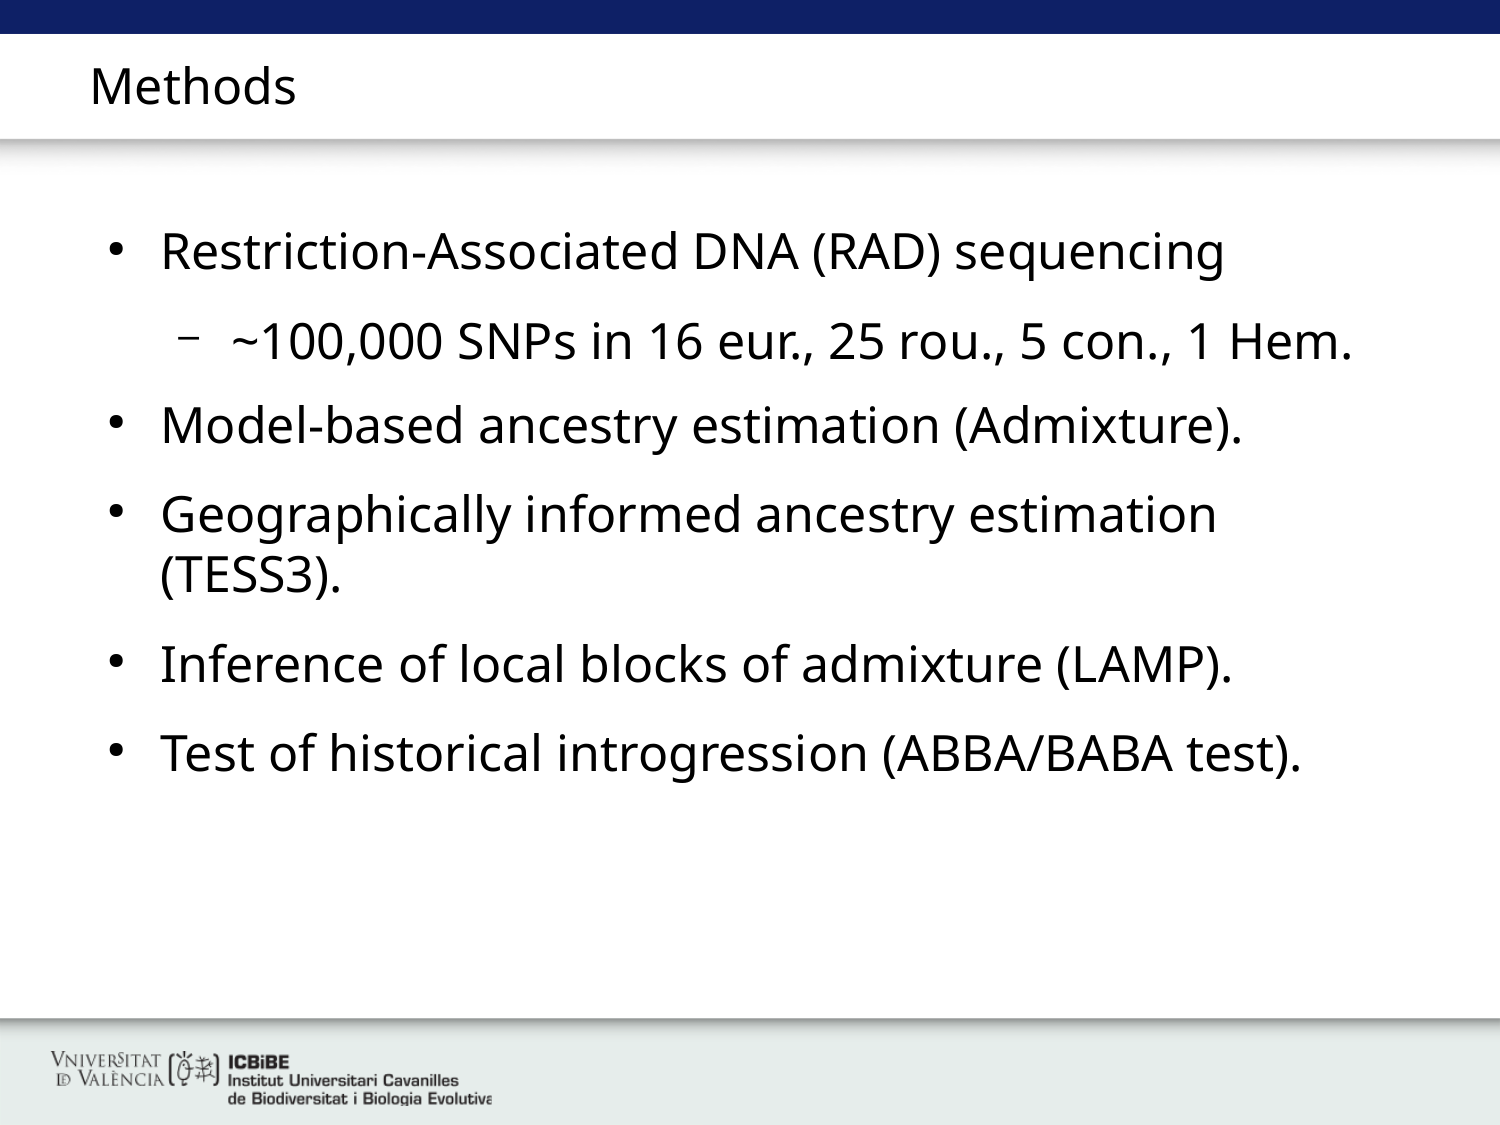

Methods
# Restriction-Associated DNA (RAD) sequencing
~100,000 SNPs in 16 eur., 25 rou., 5 con., 1 Hem.
Model-based ancestry estimation (Admixture).
Geographically informed ancestry estimation (TESS3).
Inference of local blocks of admixture (LAMP).
Test of historical introgression (ABBA/BABA test).